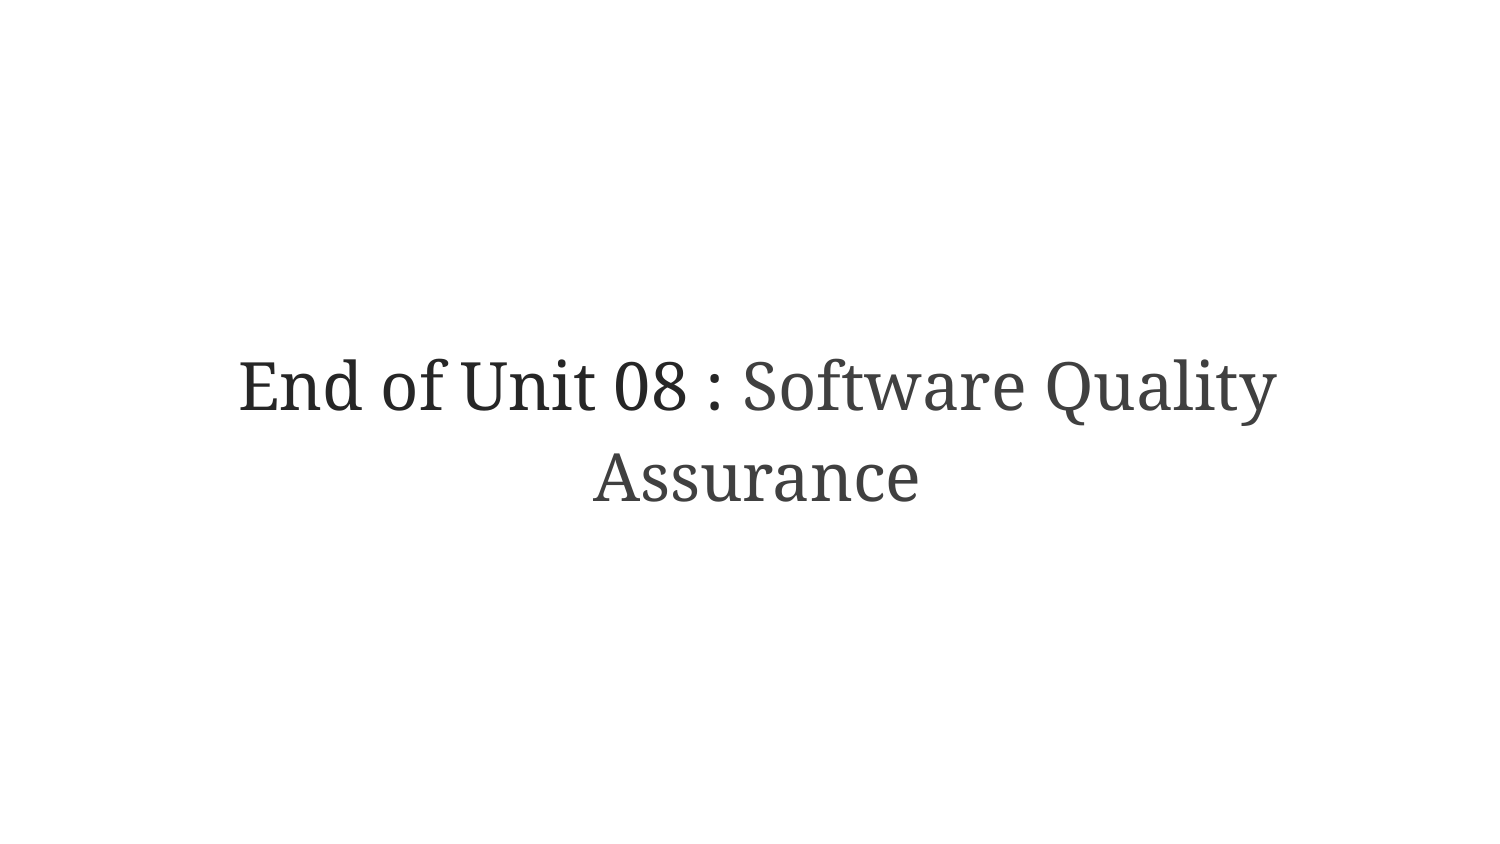

# End of Unit 08 : Software Quality Assurance